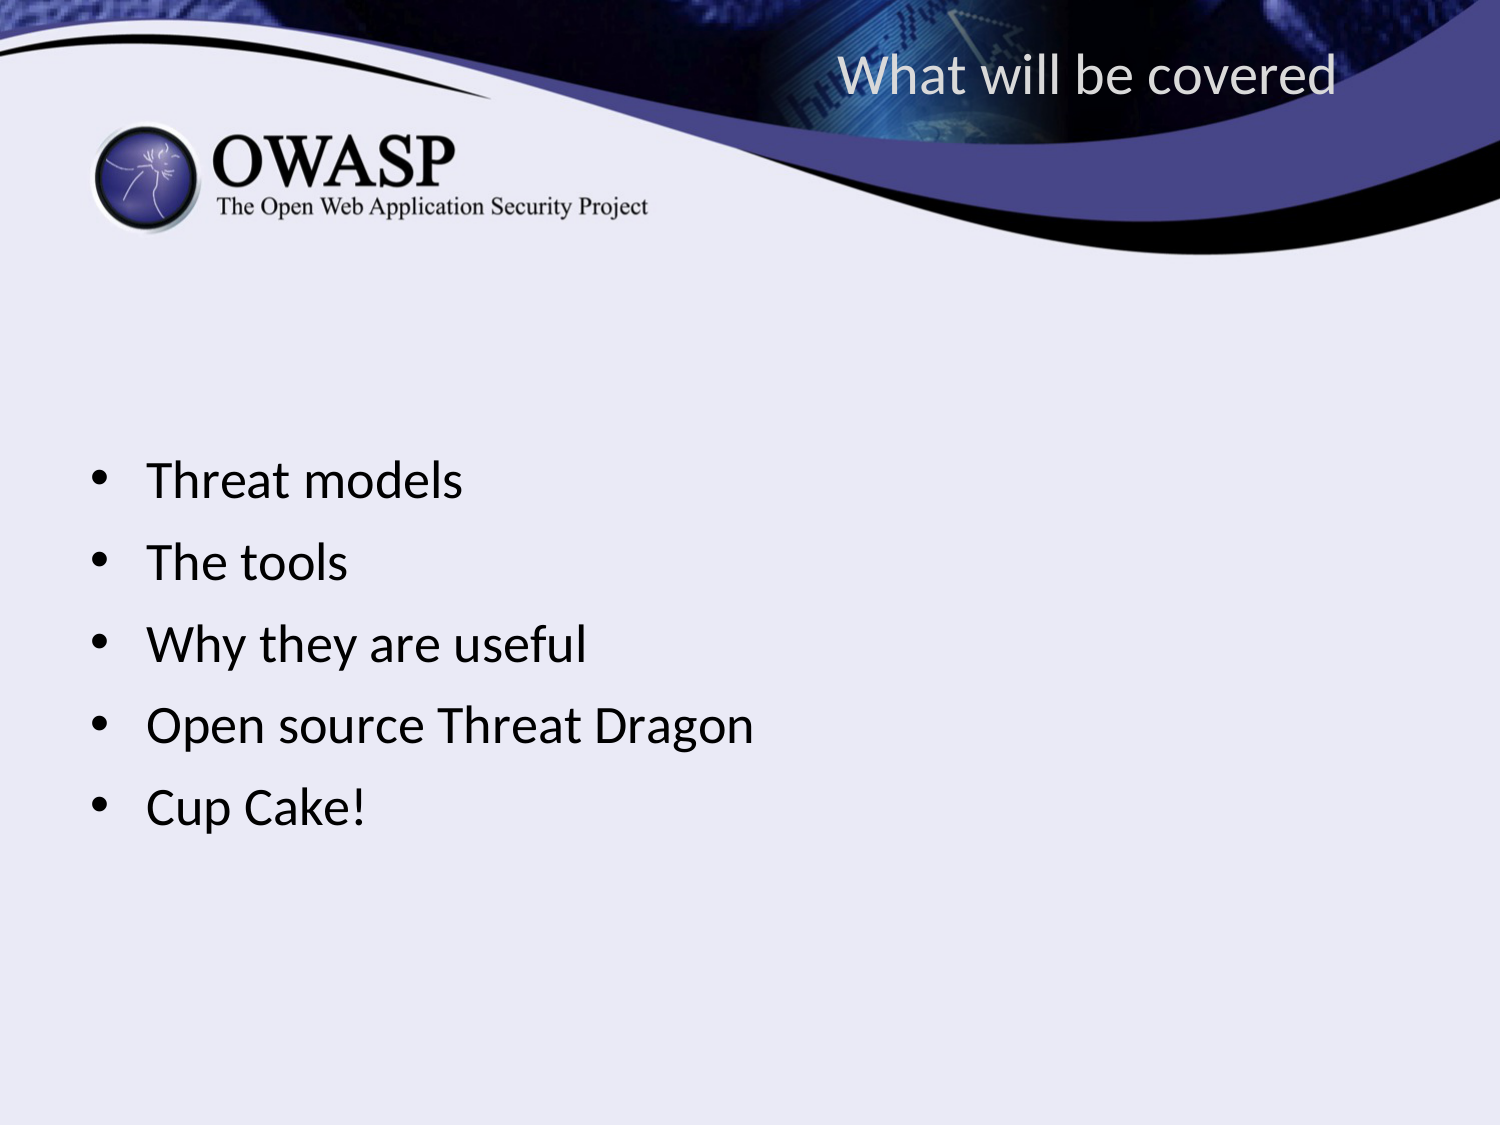

# What will be covered
Threat models
The tools
Why they are useful
Open source Threat Dragon
Cup Cake!